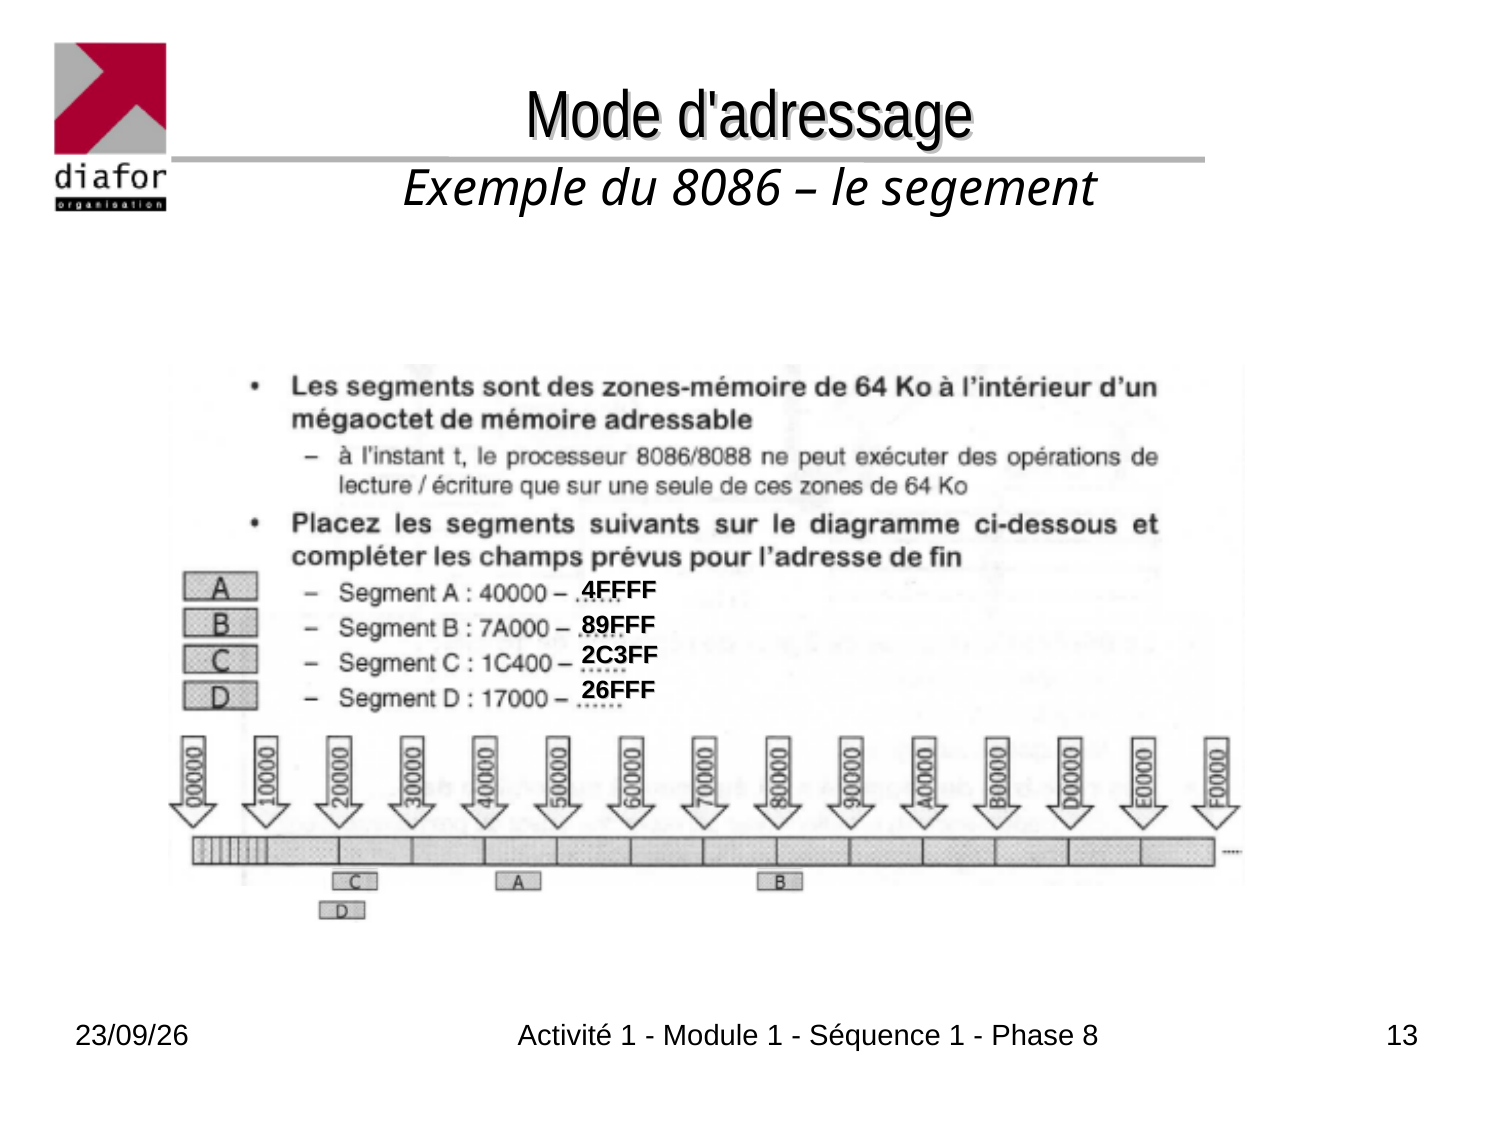

# Mode d'adressage Exemple du 8086 – le segement
4FFFF
89FFF
2C3FF
26FFF
Activité 1 - Module 1 - Séquence 1 - Phase 8
13